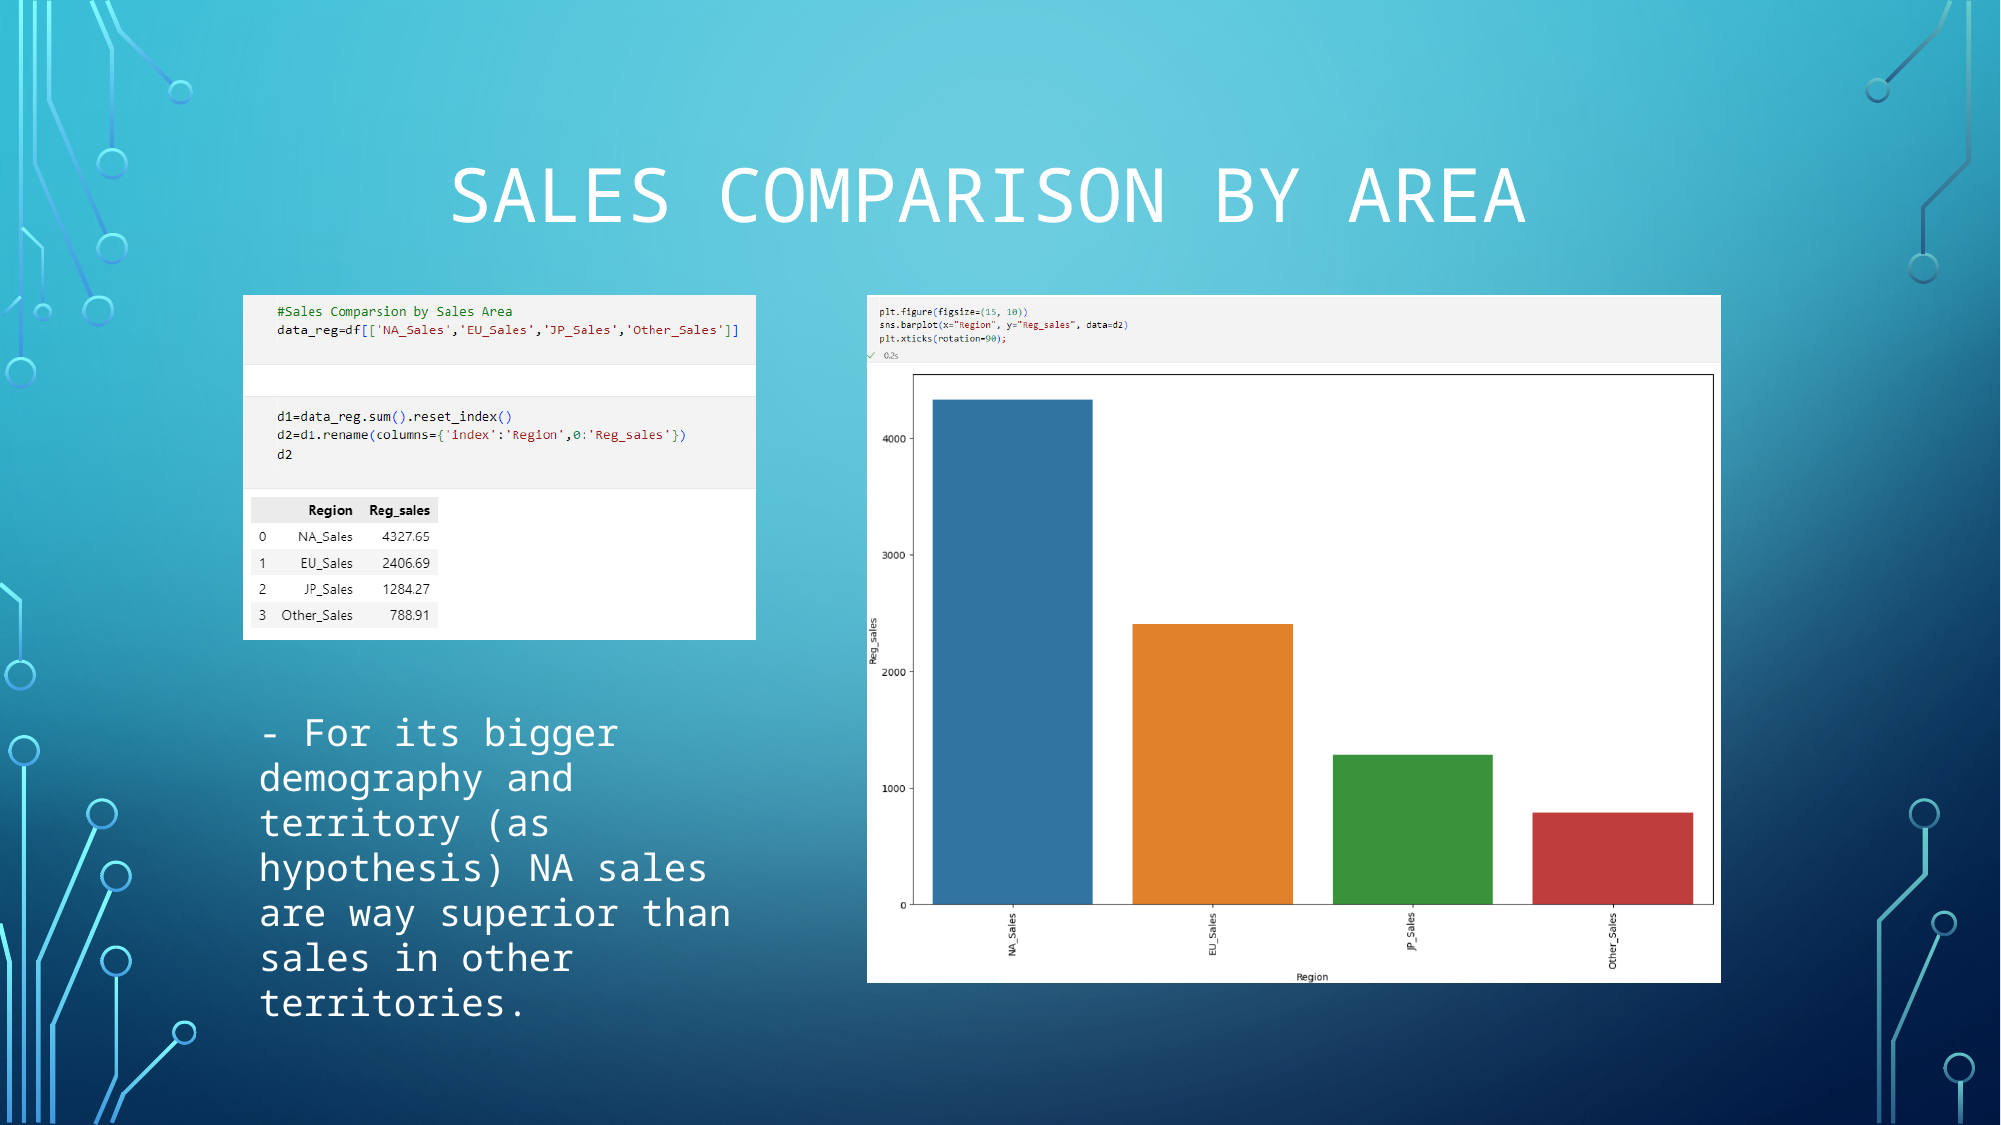

# Sales Comparison by Area
- For its bigger demography and territory (as hypothesis) NA sales are way superior than sales in other territories.